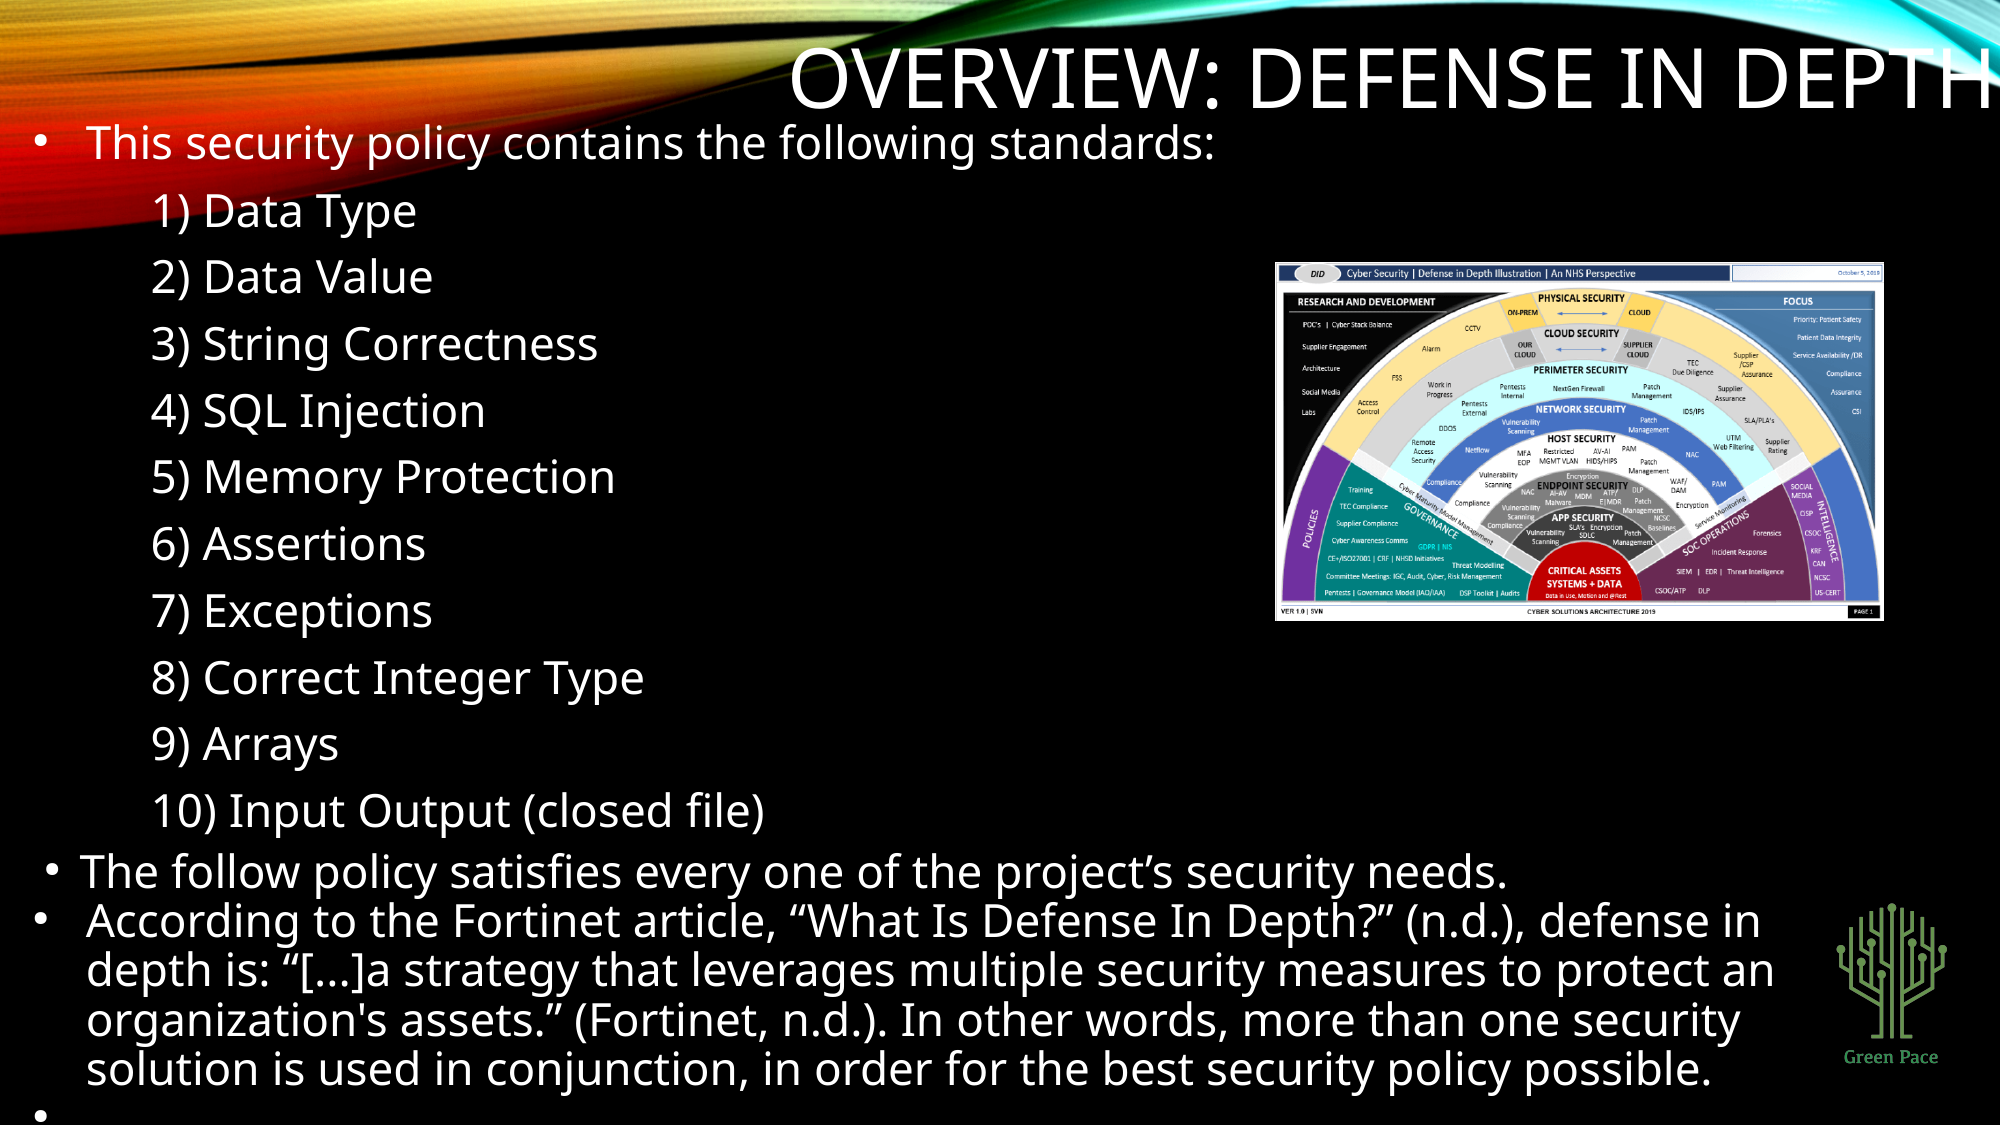

# OVERVIEW: DEFENSE IN DEPTH
This security policy contains the following standards:
 Data Type
 Data Value
 String Correctness
 SQL Injection
 Memory Protection
 Assertions
 Exceptions
 Correct Integer Type
 Arrays
 Input Output (closed file)
The follow policy satisfies every one of the project’s security needs.
According to the Fortinet article, “What Is Defense In Depth?” (n.d.), defense in depth is: “[...]a strategy that leverages multiple security measures to protect an organization's assets.” (Fortinet, n.d.). In other words, more than one security solution is used in conjunction, in order for the best security policy possible.